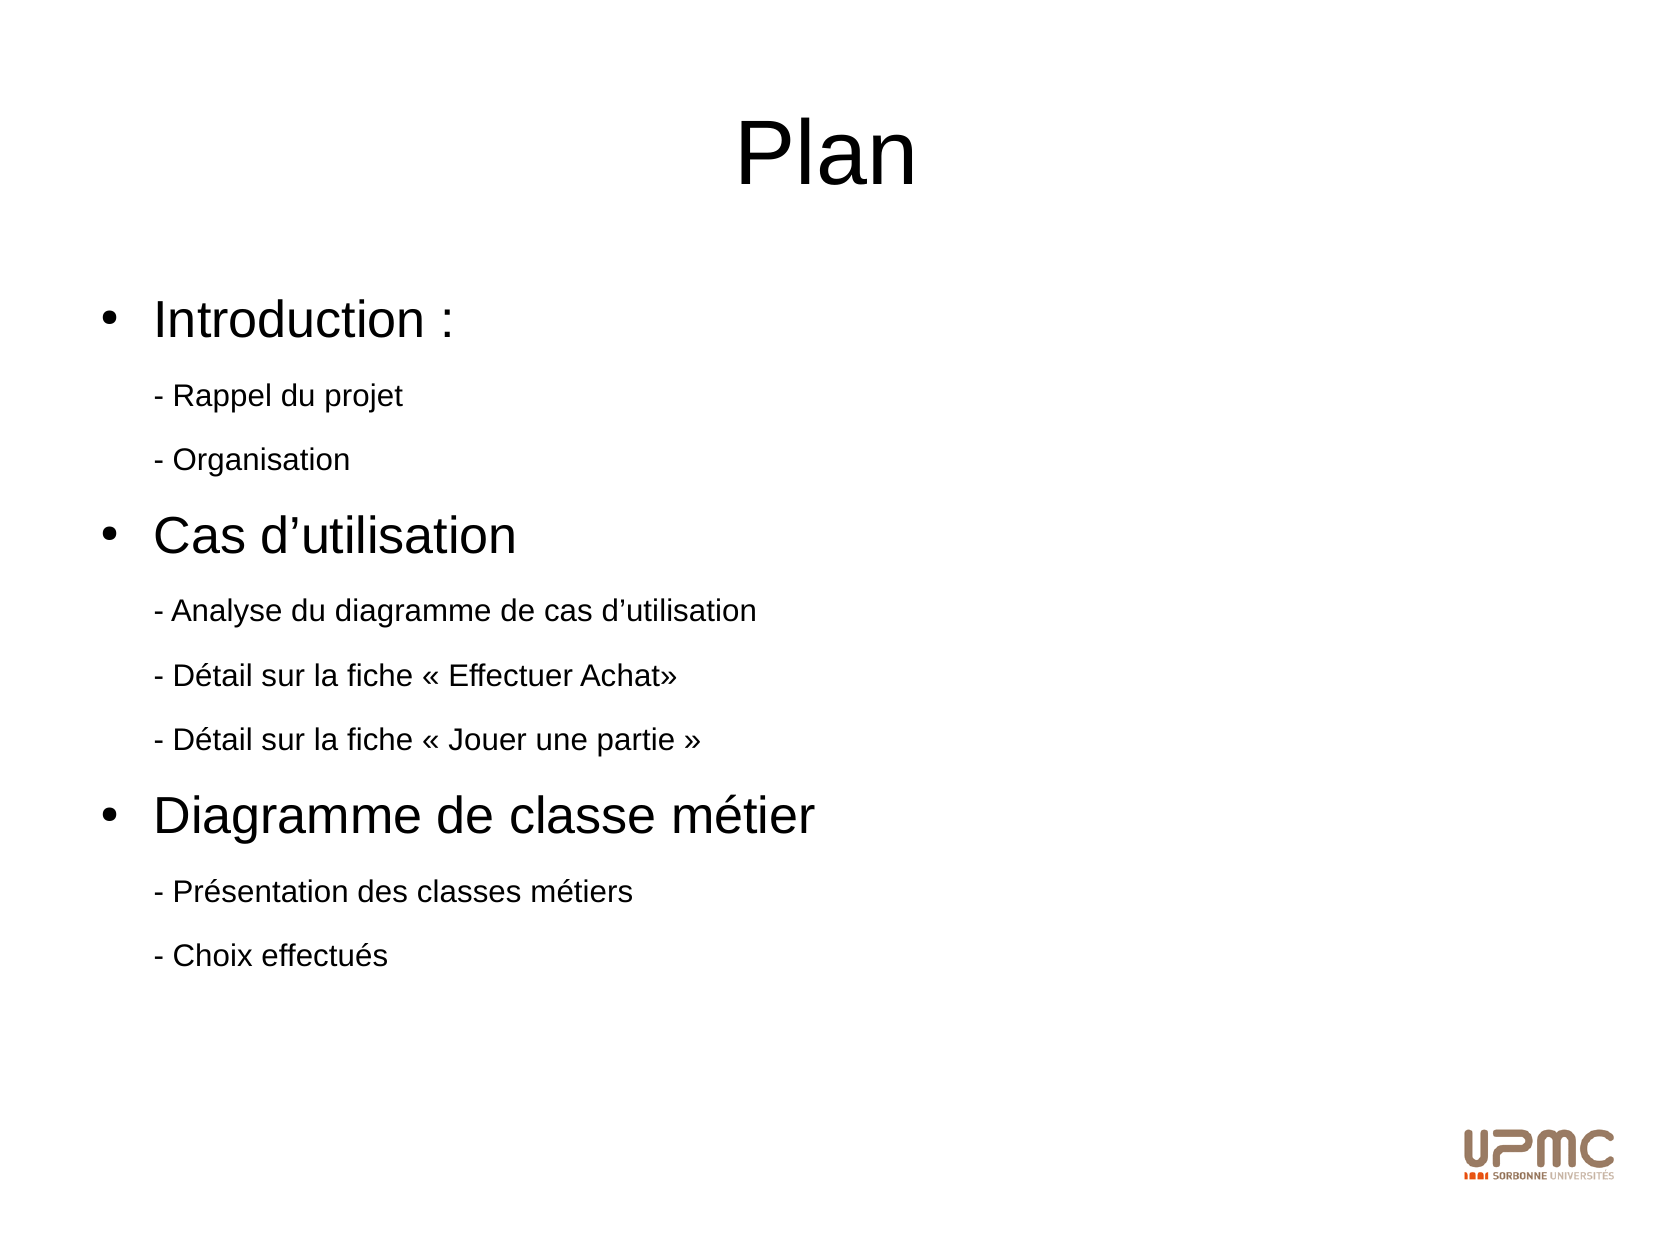

# Plan
Introduction :
- Rappel du projet
- Organisation
Cas d’utilisation
- Analyse du diagramme de cas d’utilisation
- Détail sur la fiche « Effectuer Achat»
- Détail sur la fiche « Jouer une partie »
Diagramme de classe métier
- Présentation des classes métiers
- Choix effectués